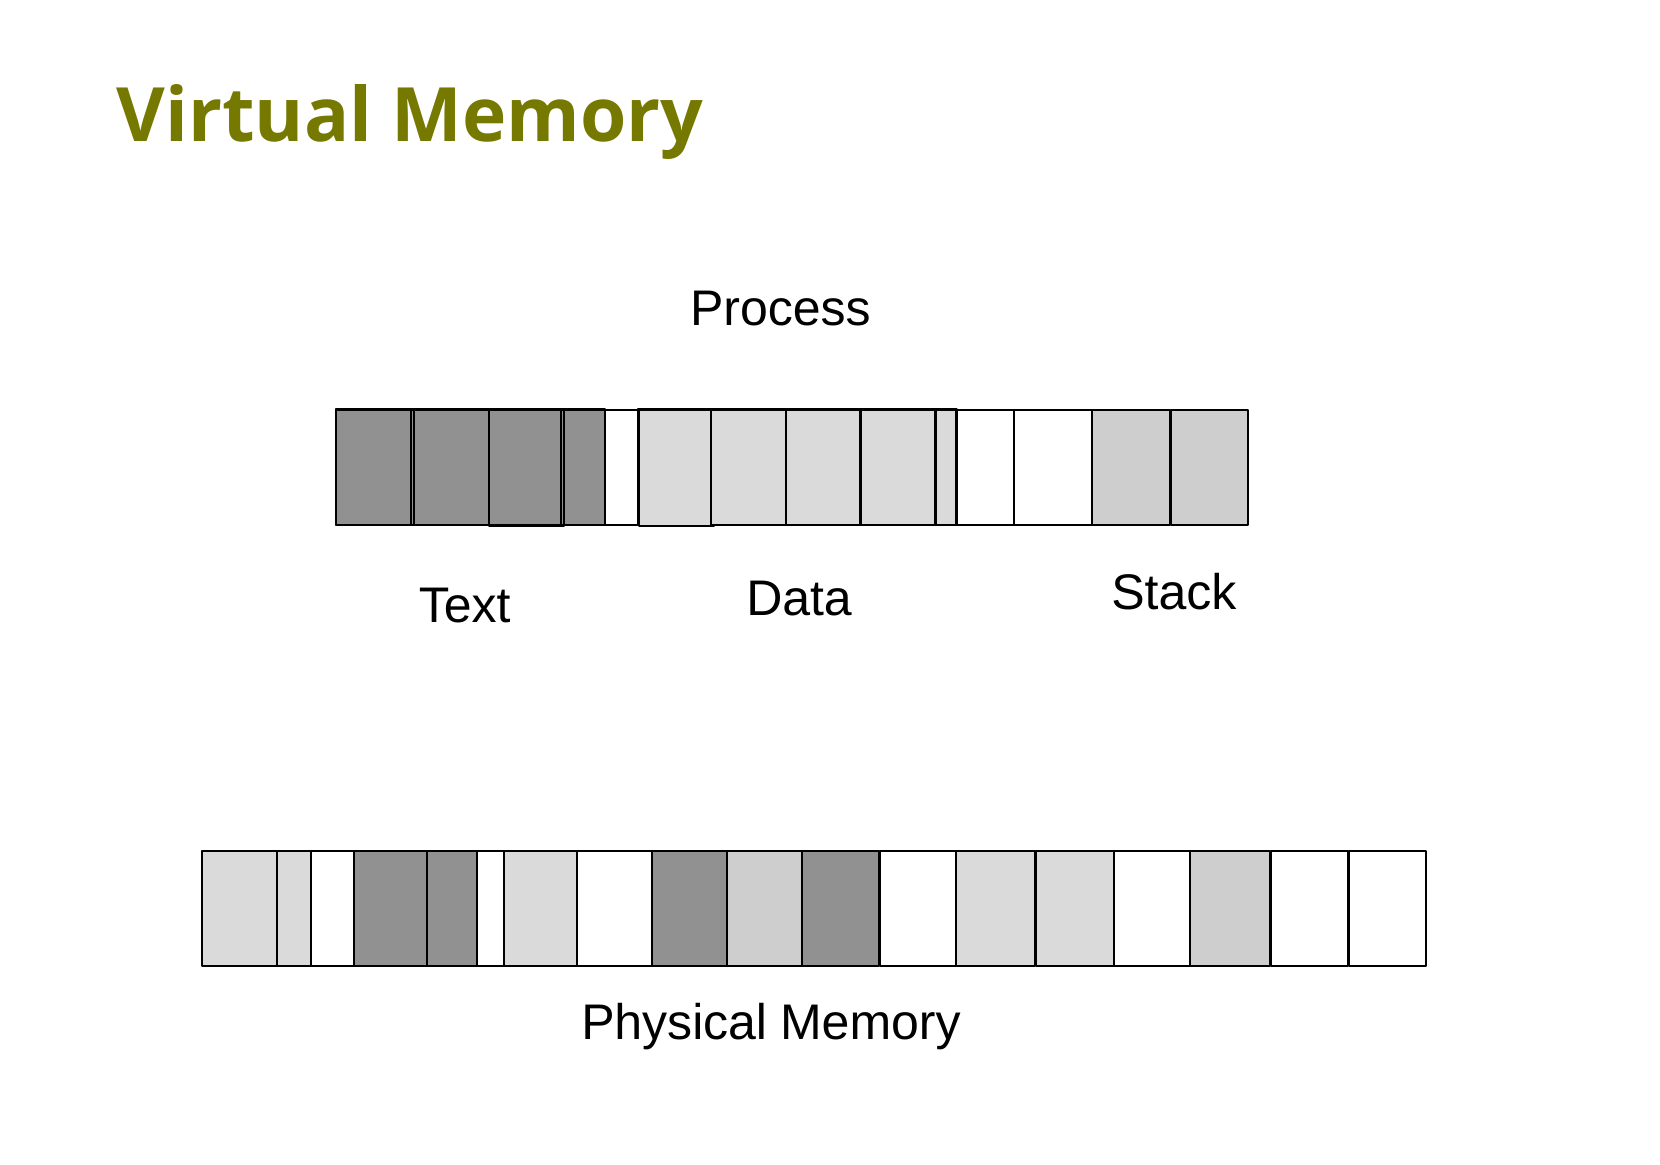

Virtual Memory
Process
Stack
Data
Text
Physical Memory